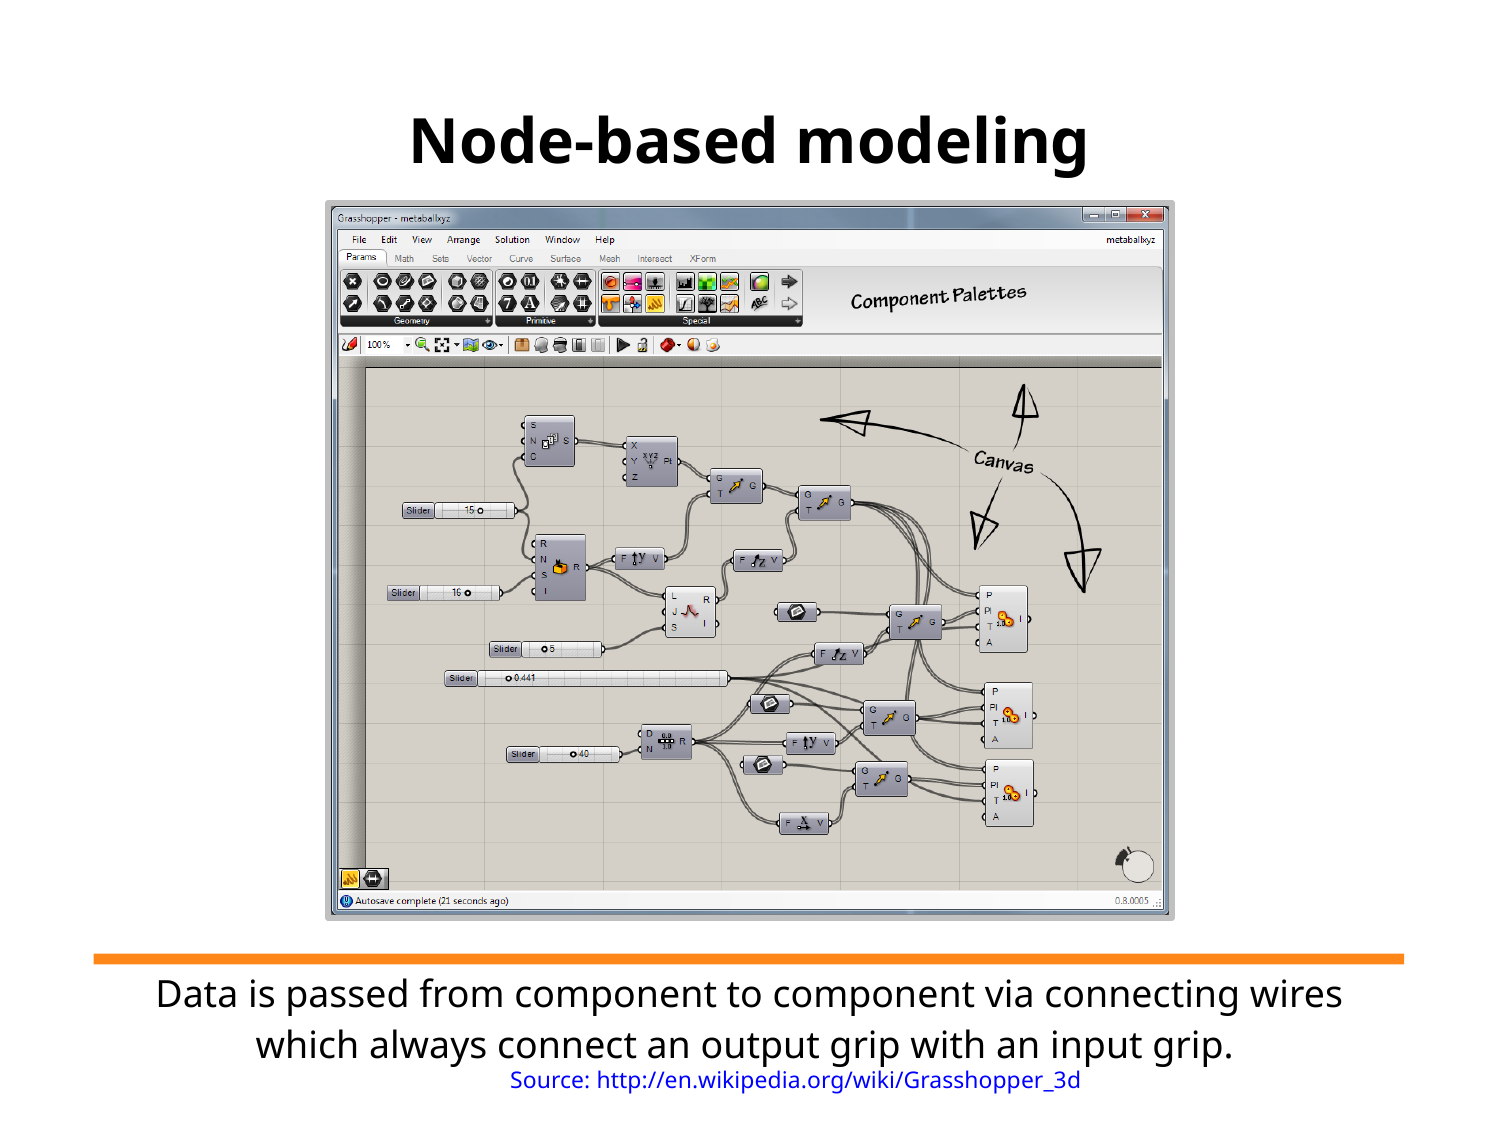

# Node-based modeling
Data is passed from component to component via connecting wires which always connect an output grip with an input grip.
Source: http://en.wikipedia.org/wiki/Grasshopper_3d